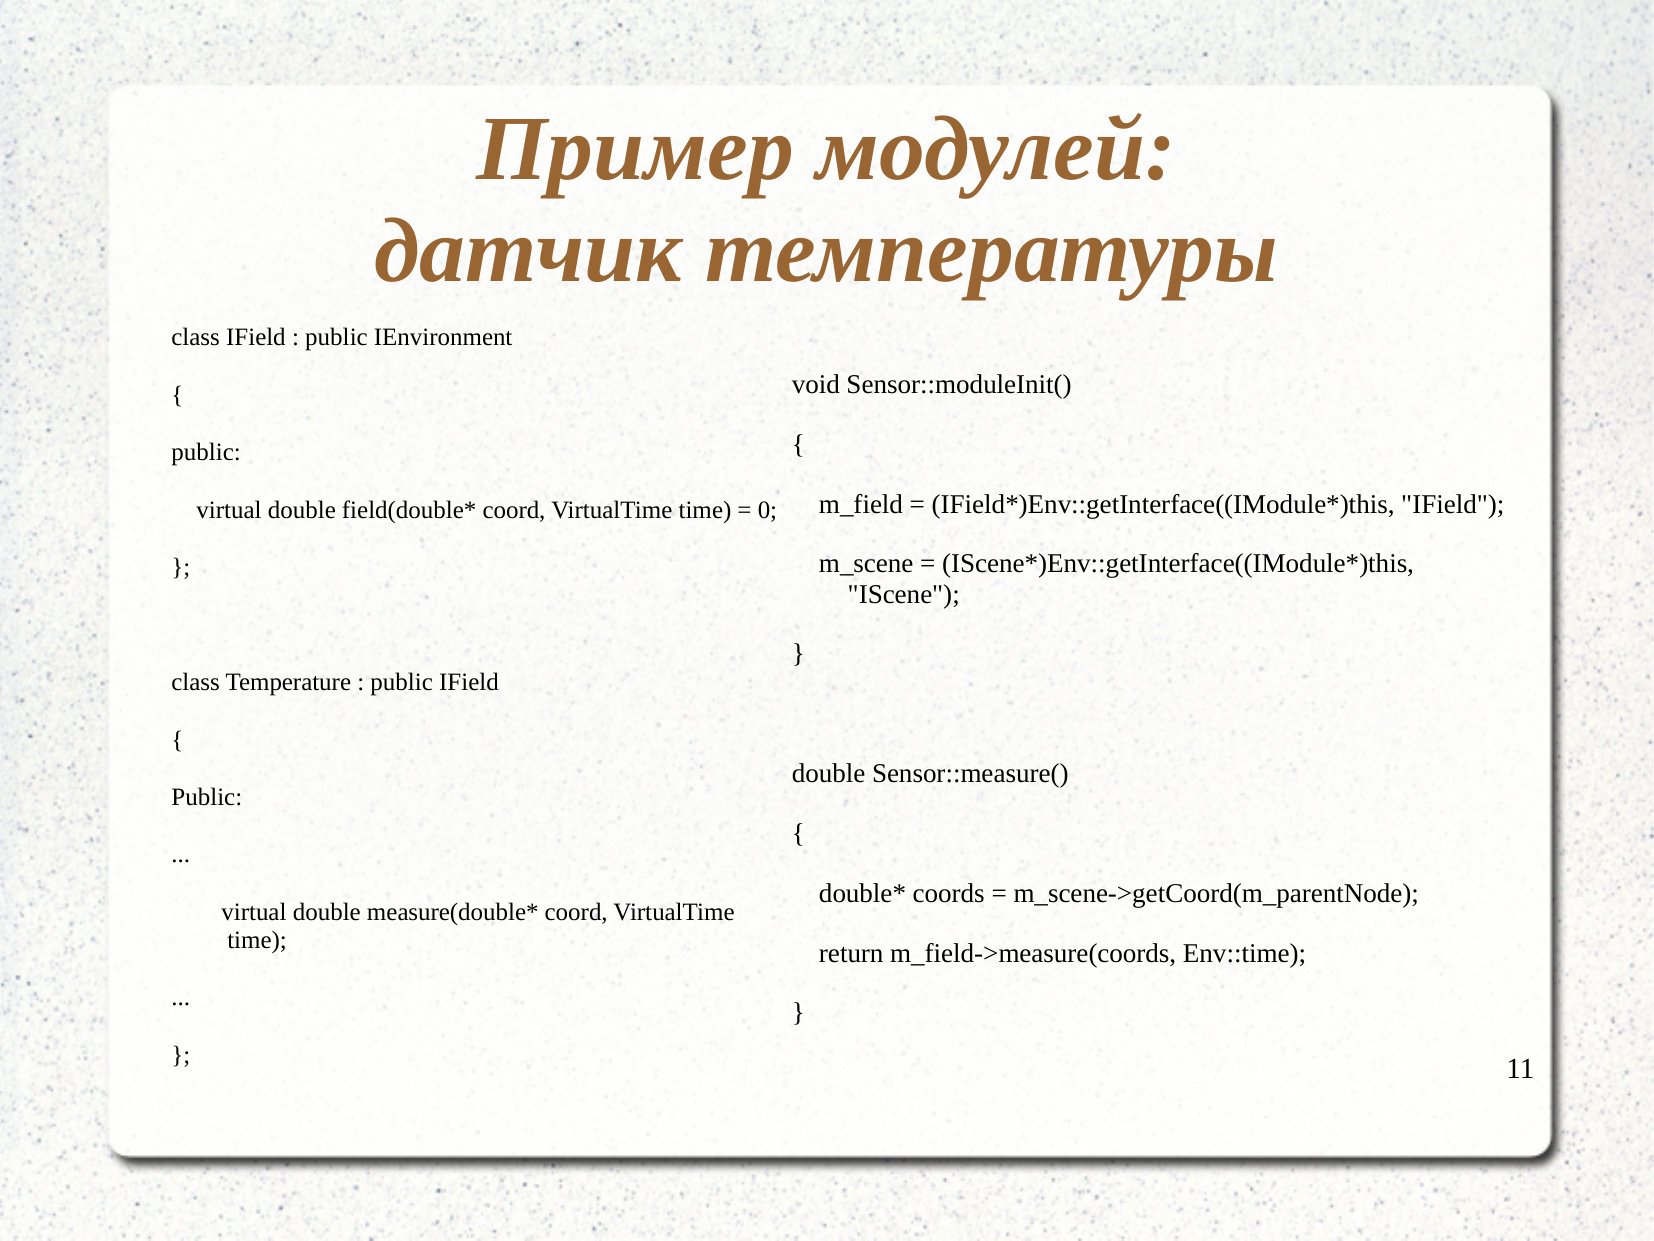

# Пример модулей: датчик температуры
void Sensor::moduleInit()
{
 m_field = (IField*)Env::getInterface((IModule*)this, "IField");
 m_scene = (IScene*)Env::getInterface((IModule*)this, "IScene");
}
double Sensor::measure()
{
 double* coords = m_scene->getCoord(m_parentNode);
 return m_field->measure(coords, Env::time);
}
class IField : public IEnvironment
{
public:
 virtual double field(double* coord, VirtualTime time) = 0;
};
class Temperature : public IField
{
Public:
...
 virtual double measure(double* coord, VirtualTime time);
...
};
11